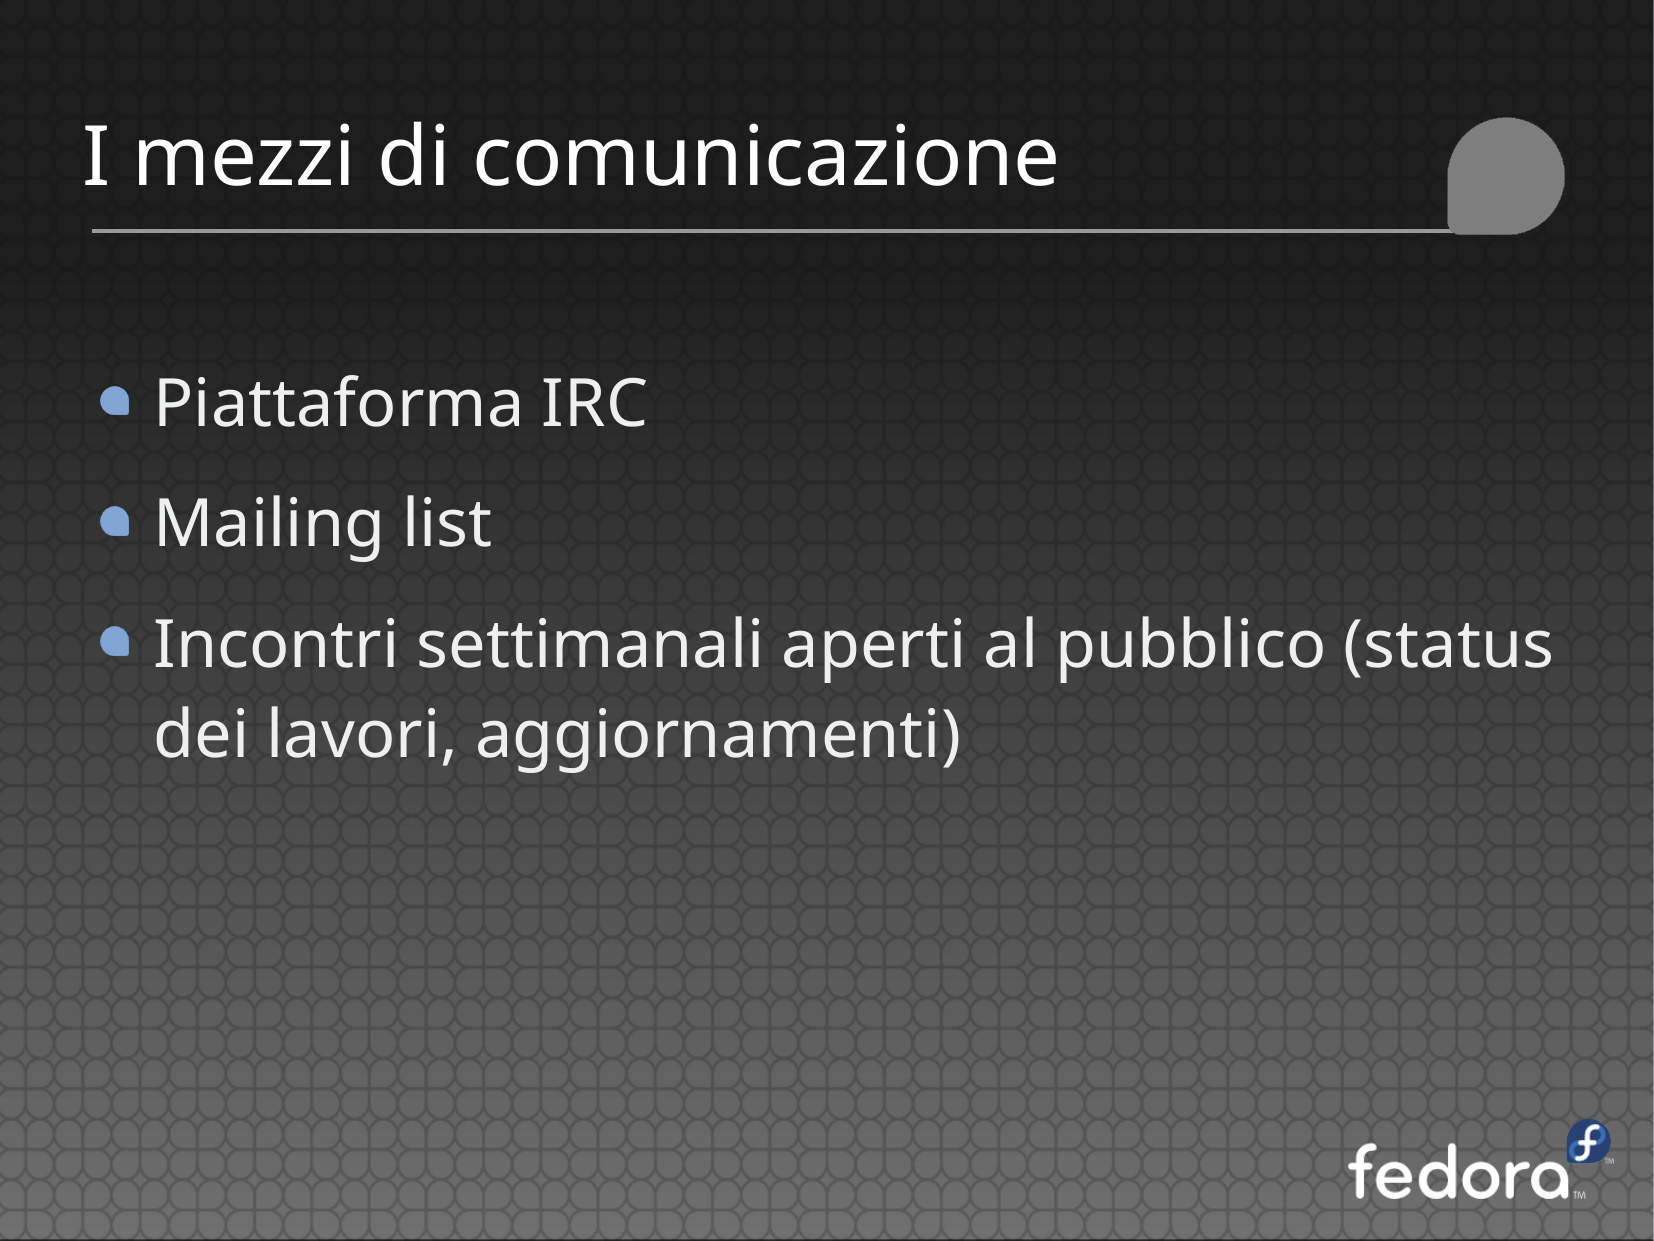

# I mezzi di comunicazione
Piattaforma IRC
Mailing list
Incontri settimanali aperti al pubblico (status dei lavori, aggiornamenti)